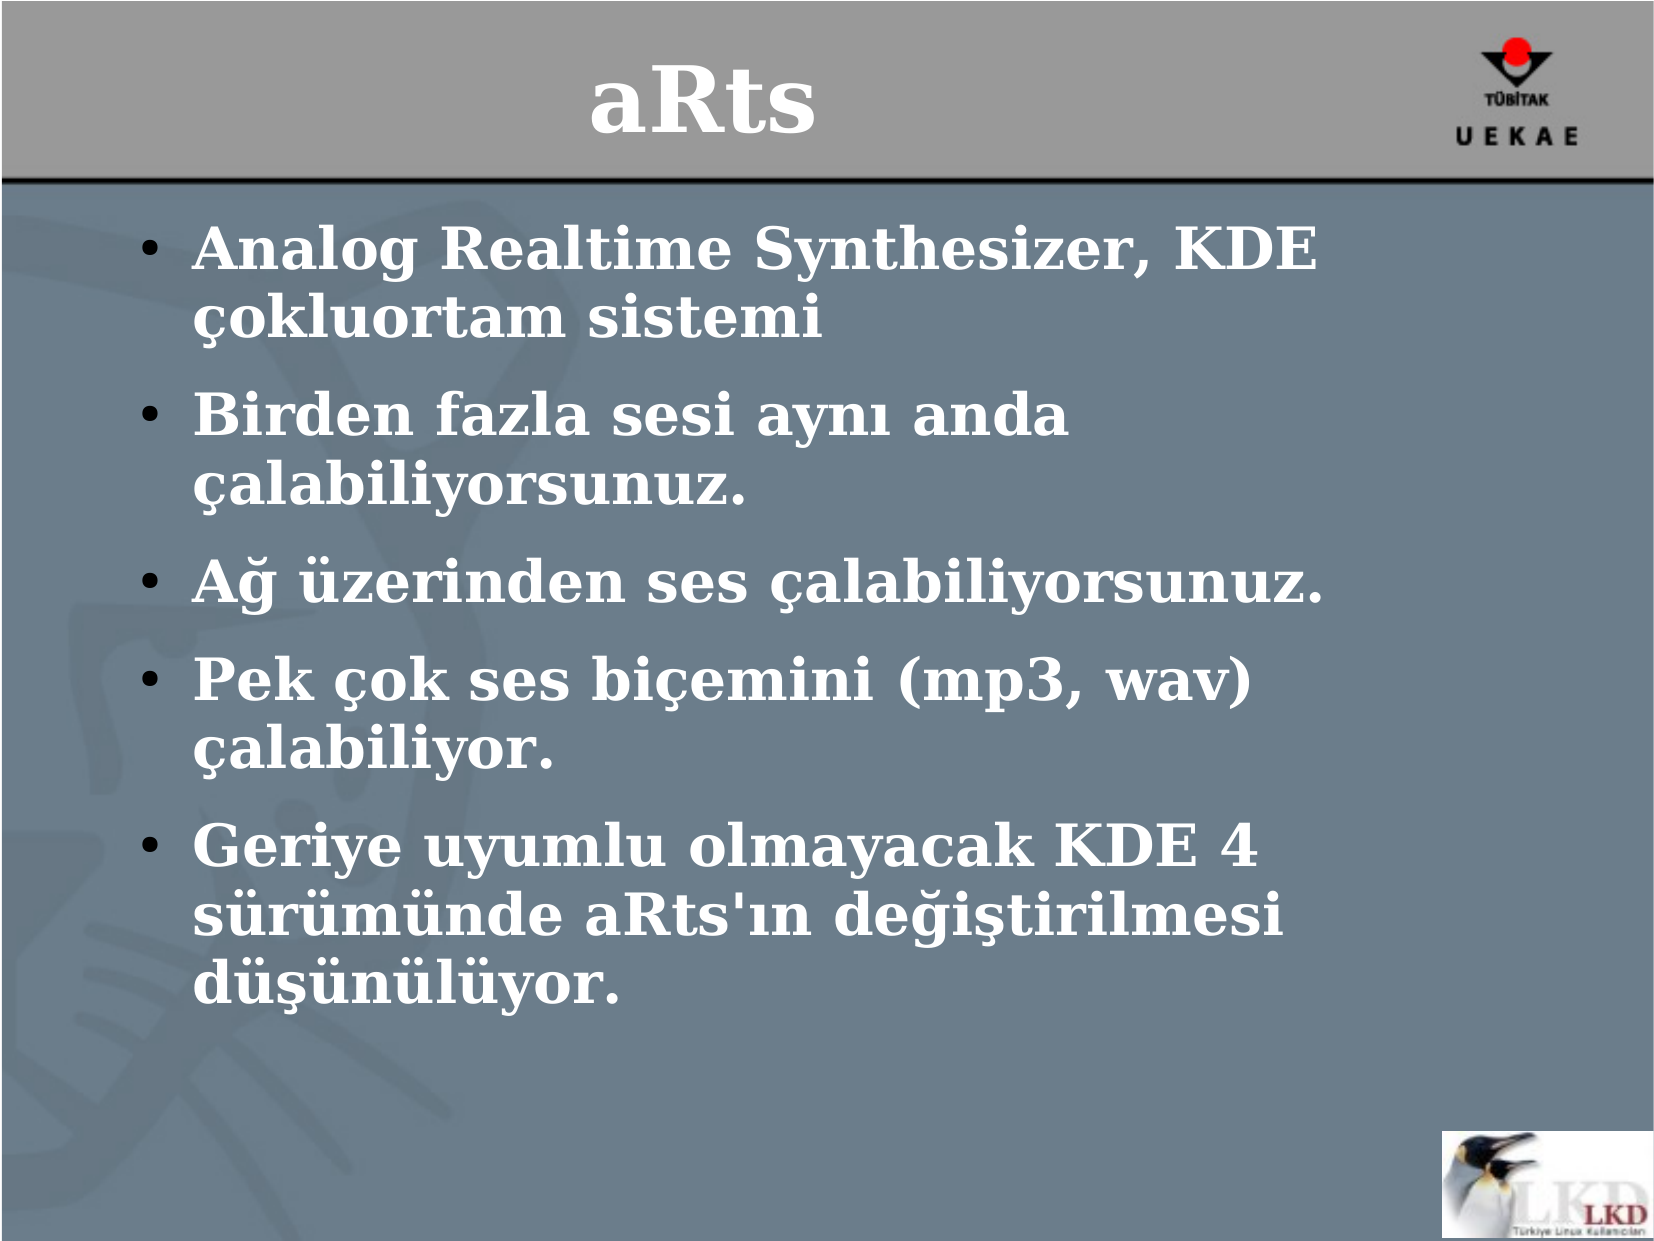

# aRts
Analog Realtime Synthesizer, KDE çokluortam sistemi
Birden fazla sesi aynı anda çalabiliyorsunuz.
Ağ üzerinden ses çalabiliyorsunuz.
Pek çok ses biçemini (mp3, wav) çalabiliyor.
Geriye uyumlu olmayacak KDE 4 sürümünde aRts'ın değiştirilmesi düşünülüyor.